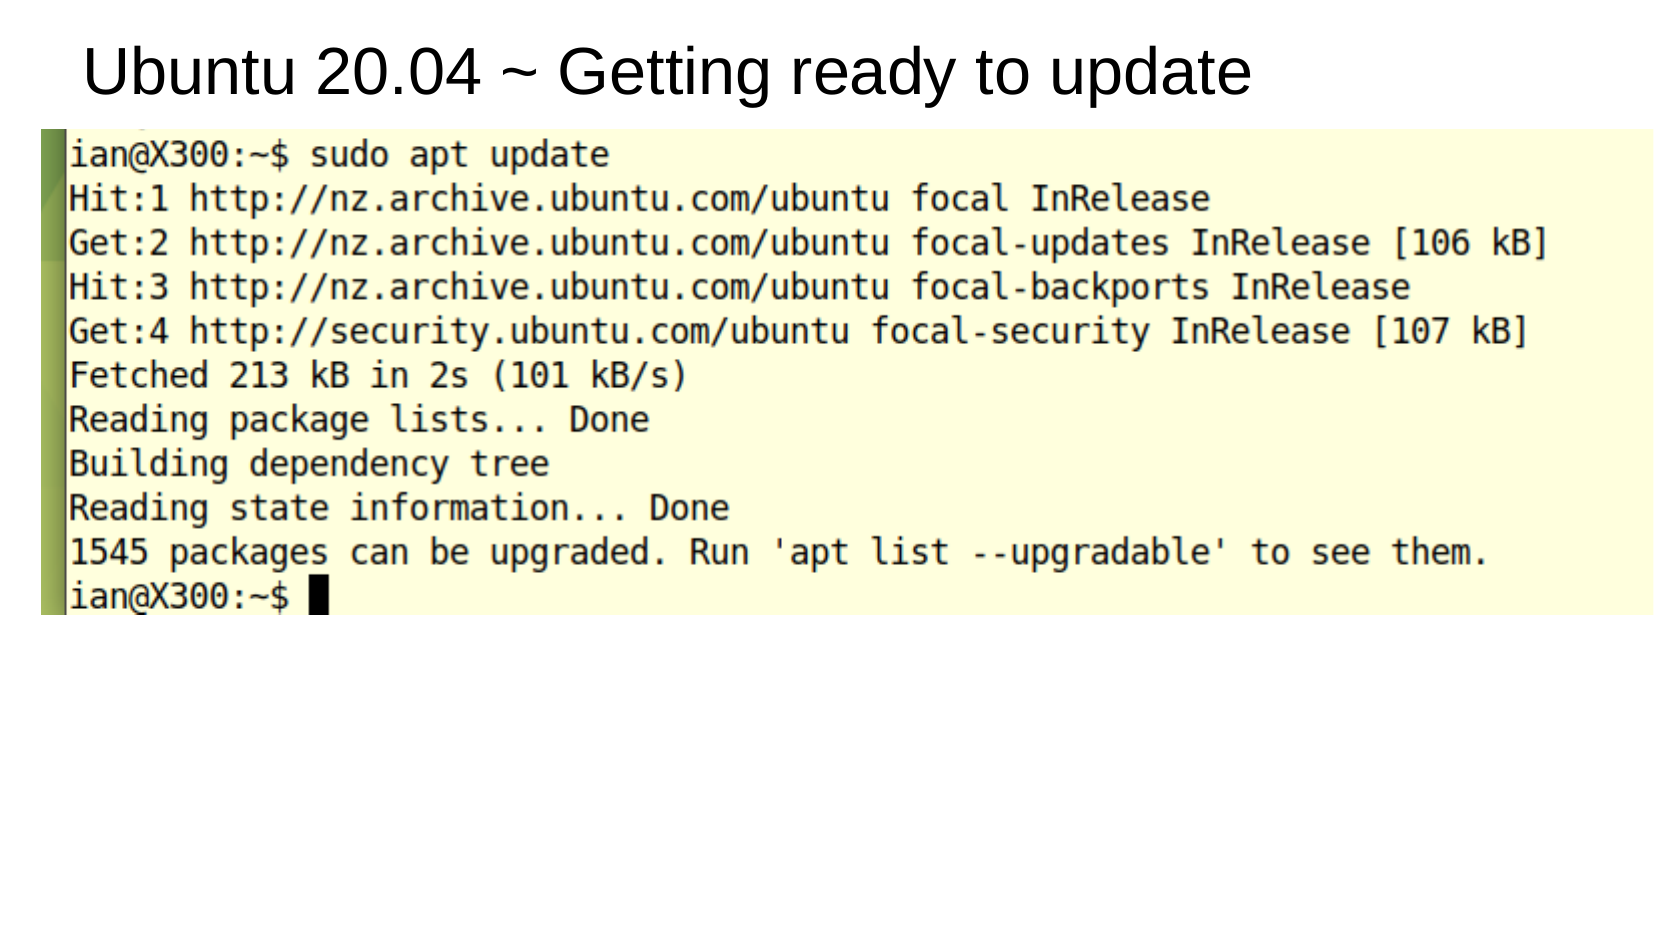

# Ubuntu 20.04 ~ Getting ready to update